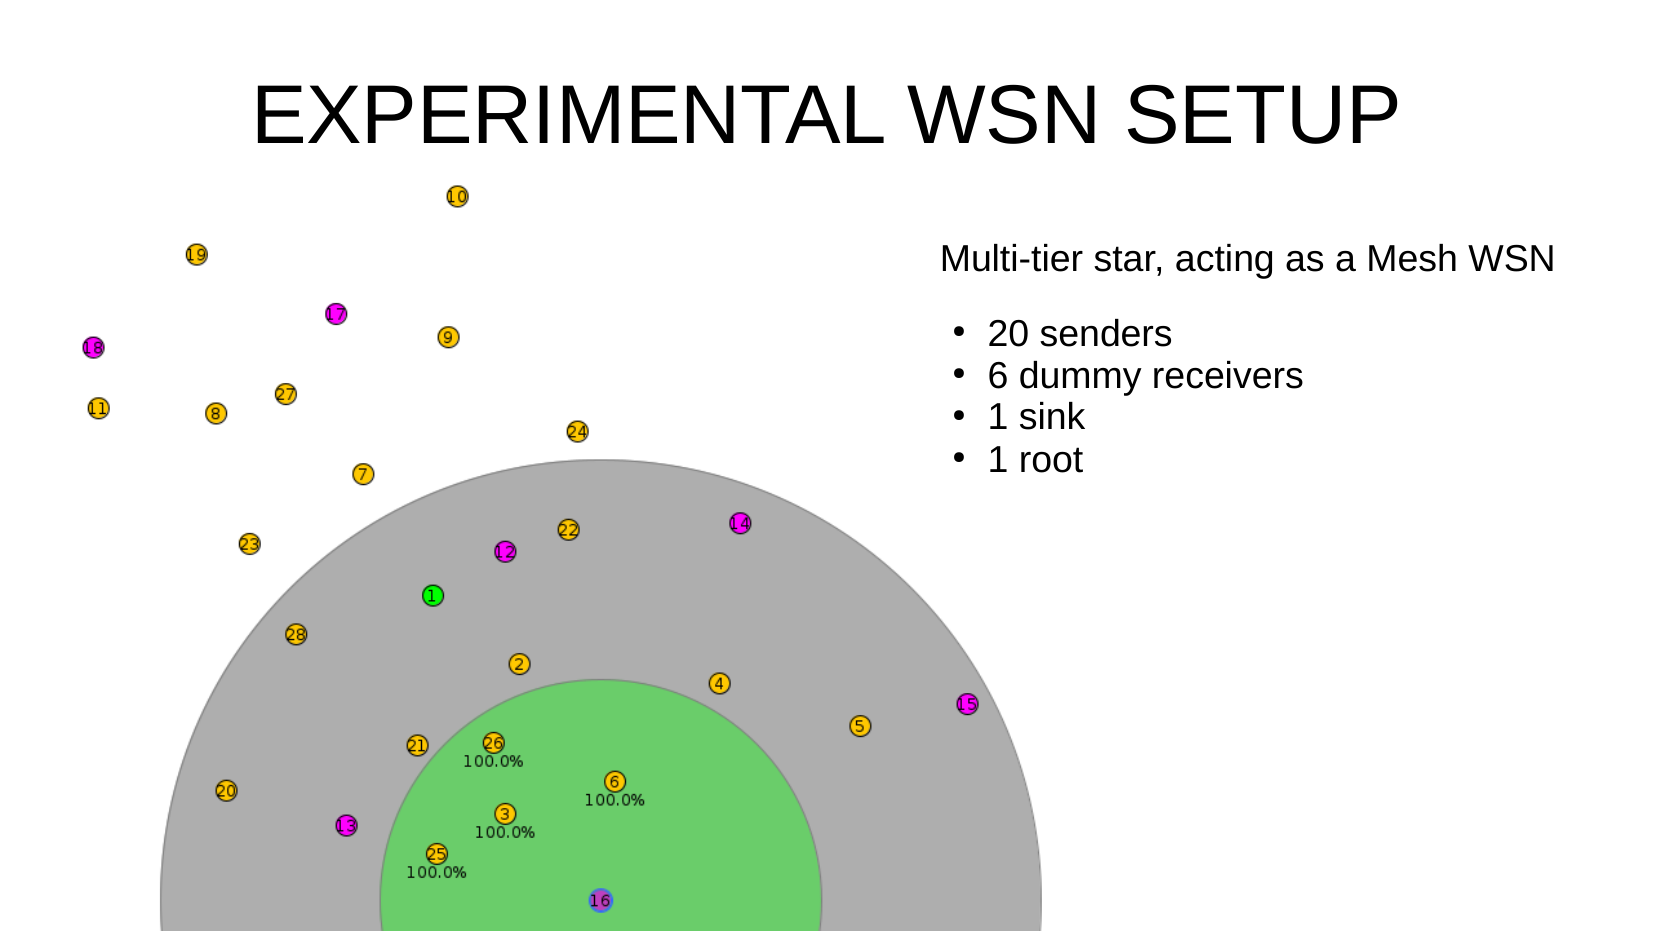

# EXPERIMENTAL WSN SETUP
Multi-tier star, acting as a Mesh WSN
20 senders
6 dummy receivers
1 sink
1 root